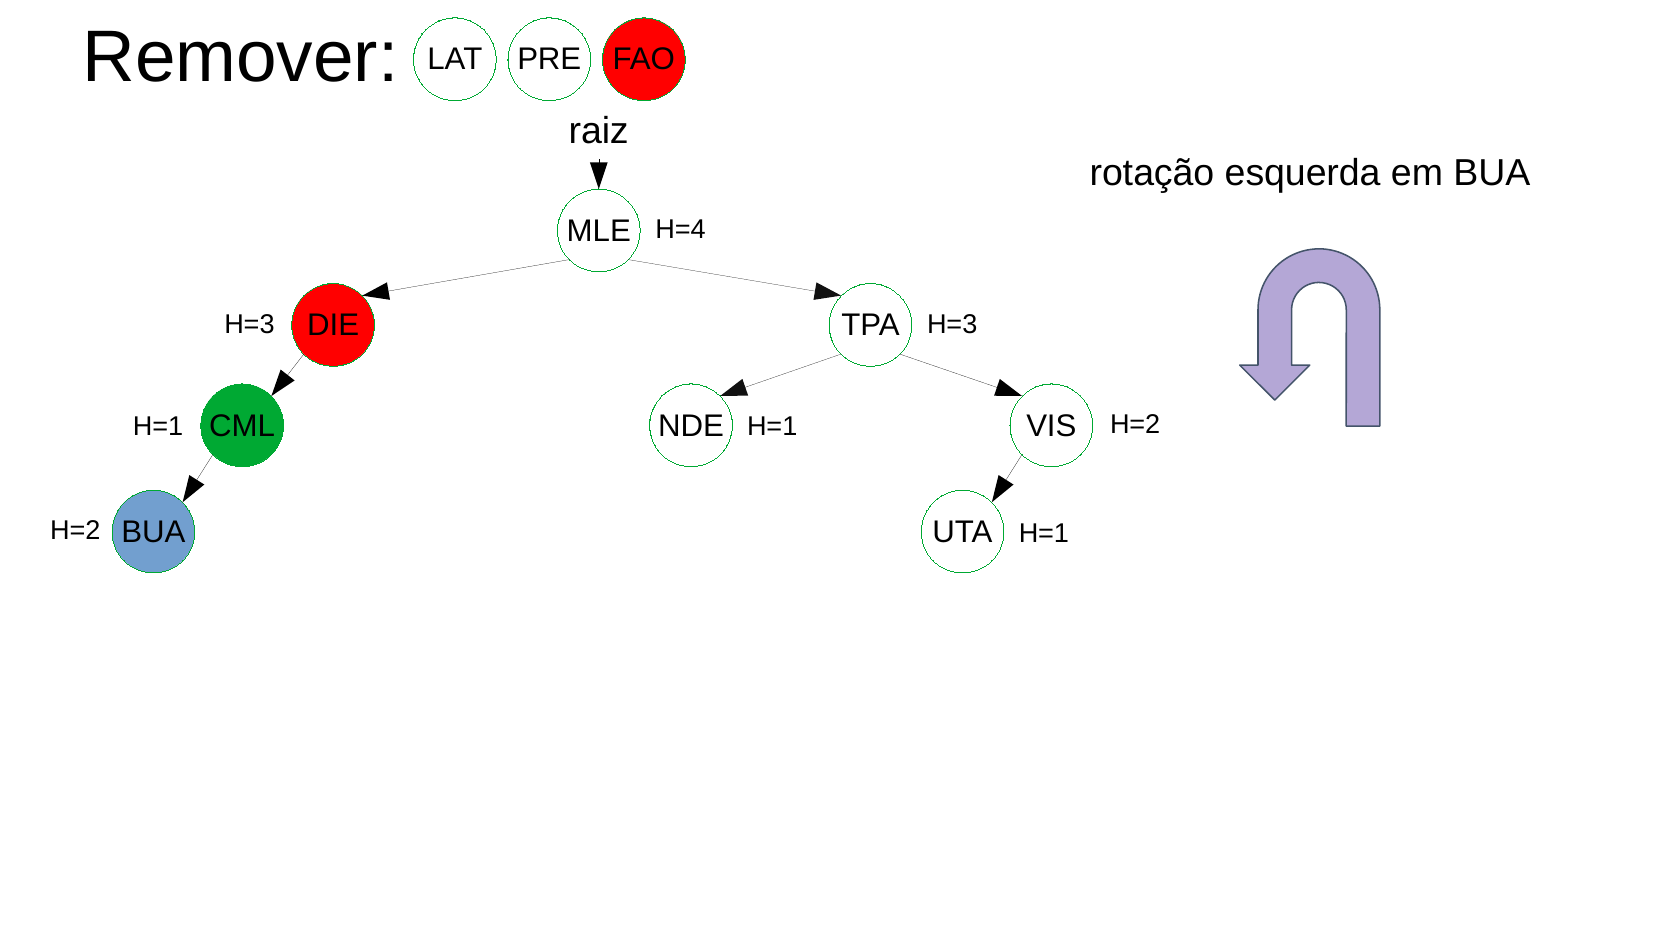

# Remover:
LAT
PRE
LAT
PRE
FAO
FAO
raiz
rotação esquerda em BUA
MLE
H=4
TPA
DIE
TPA
H=3
H=3
NDE
VIS
CML
NDE
VIS
H=2
H=1
H=1
BUA
UTA
H=2
H=1